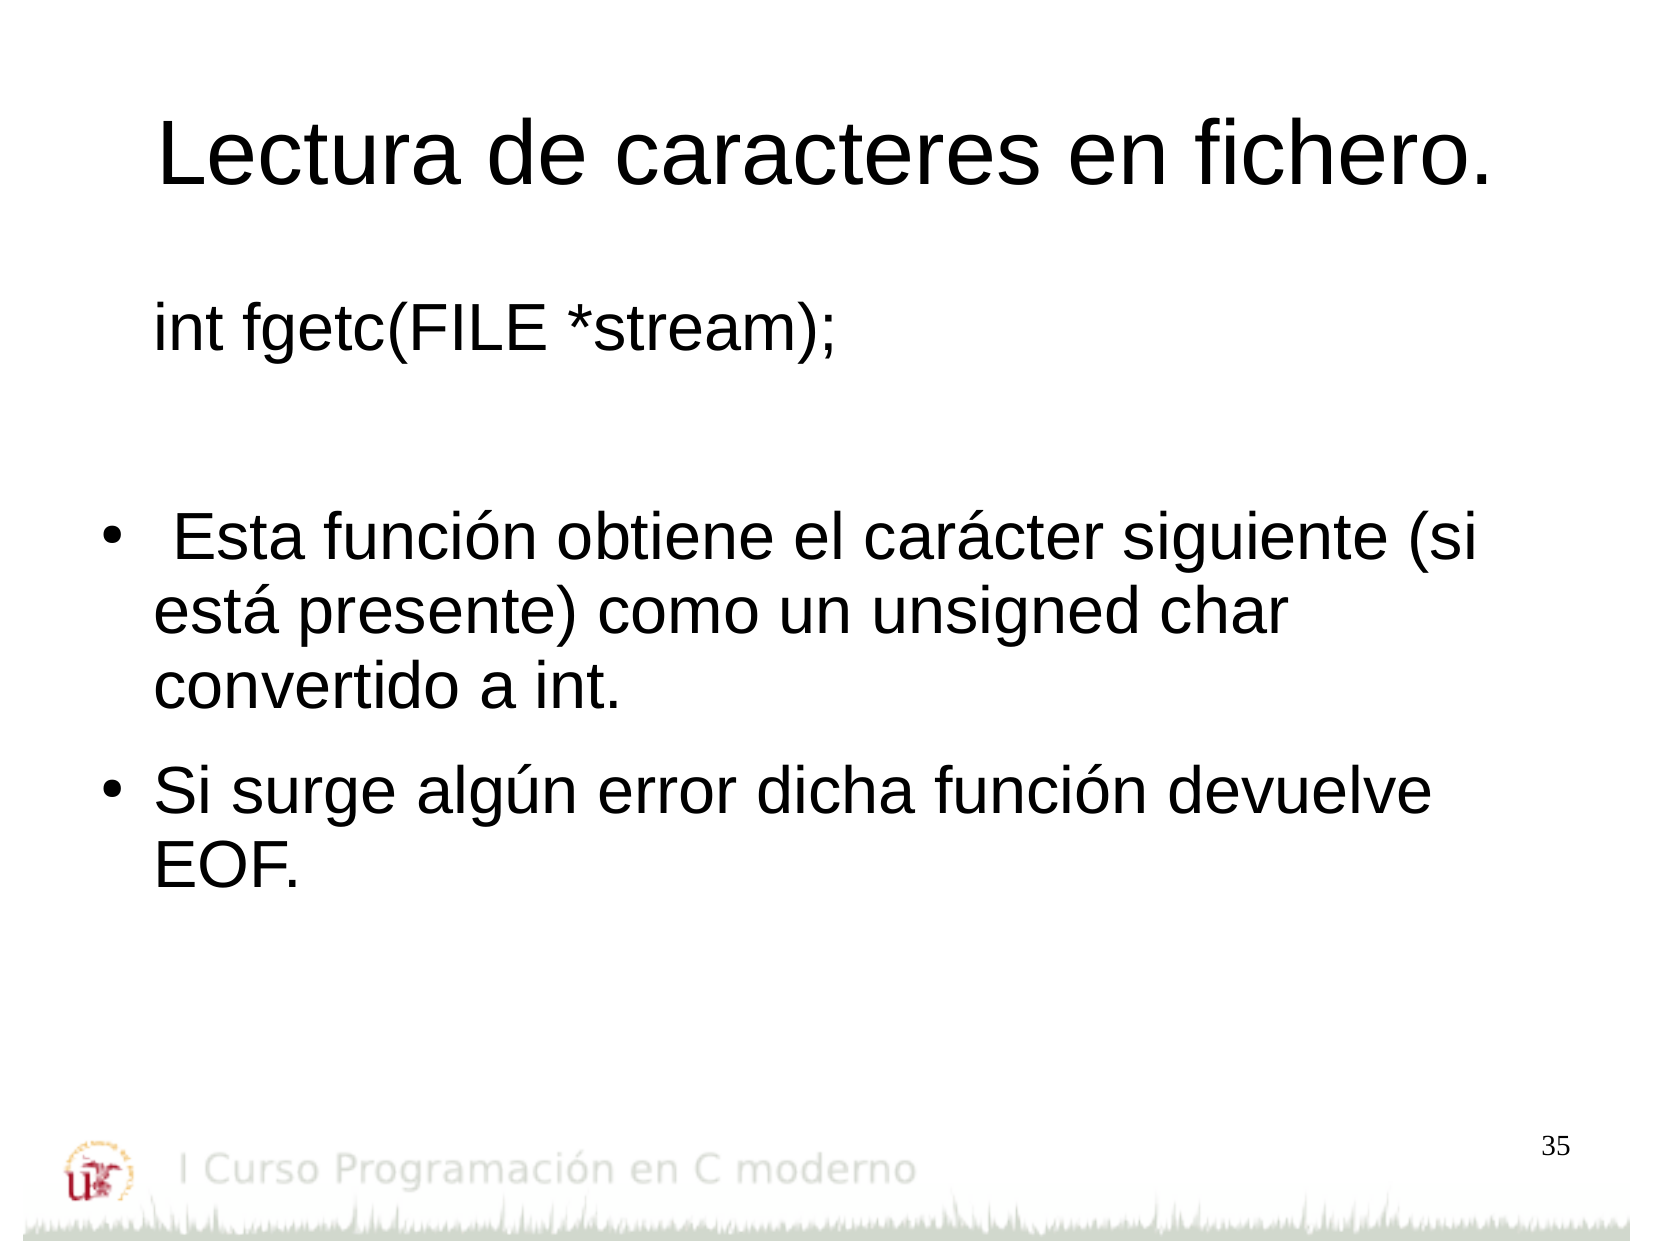

# Lectura de caracteres en fichero.
int fgetc(FILE *stream);
 Esta función obtiene el carácter siguiente (si está presente) como un unsigned char convertido a int.
Si surge algún error dicha función devuelve EOF.
35